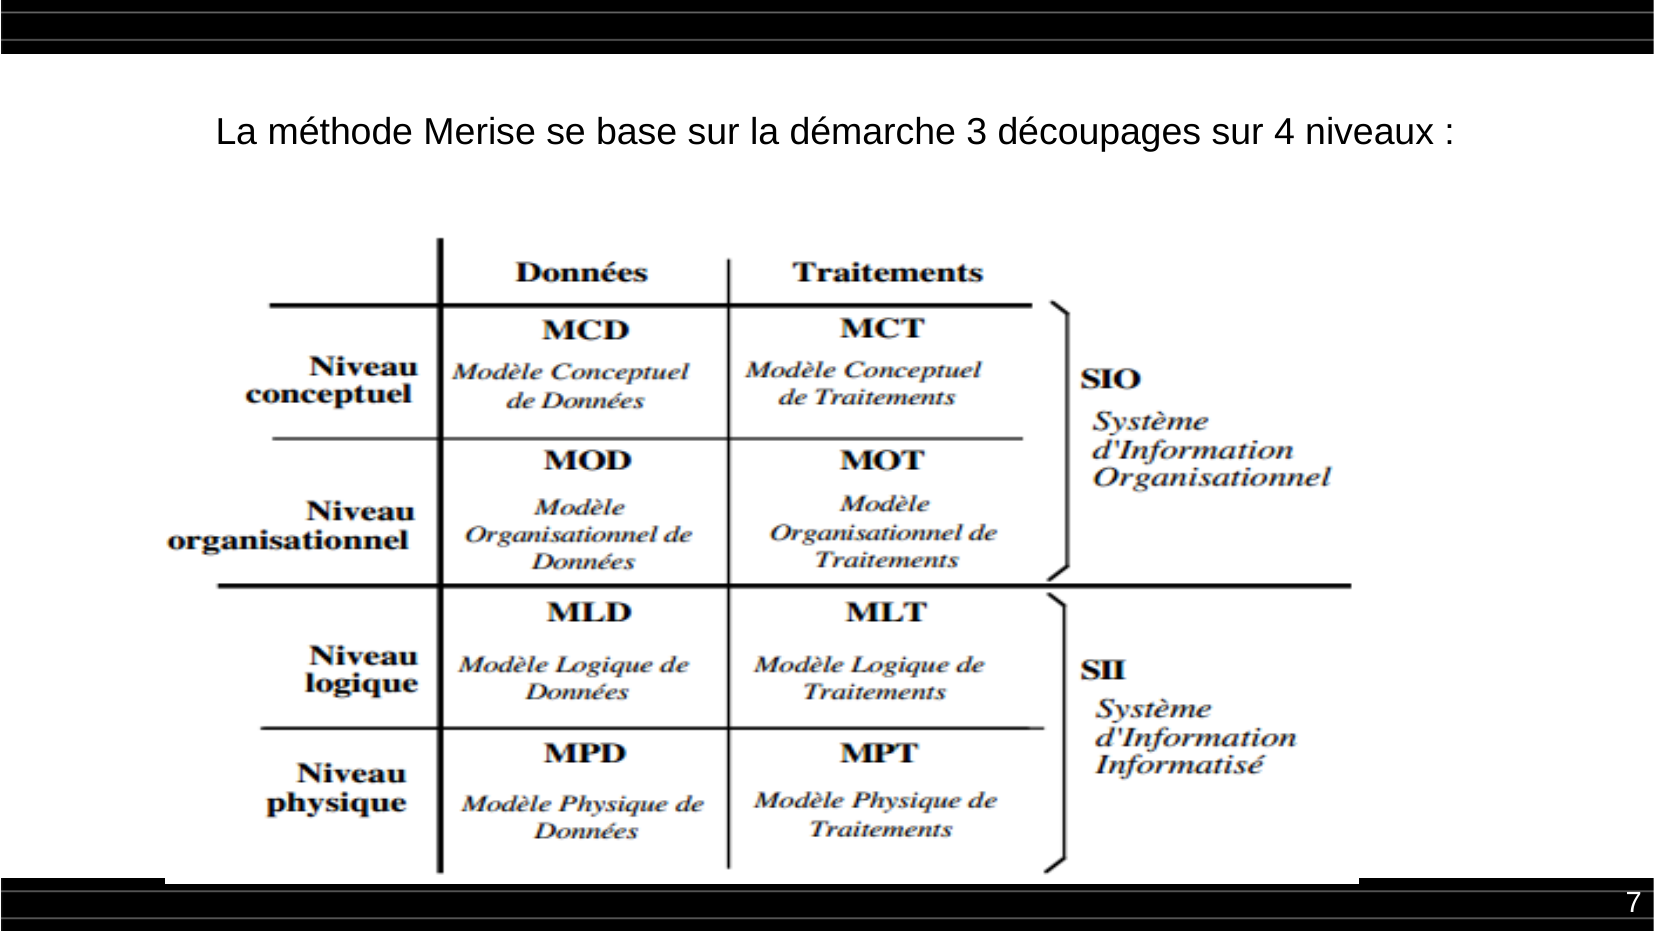

La méthode Merise se base sur la démarche 3 découpages sur 4 niveaux :